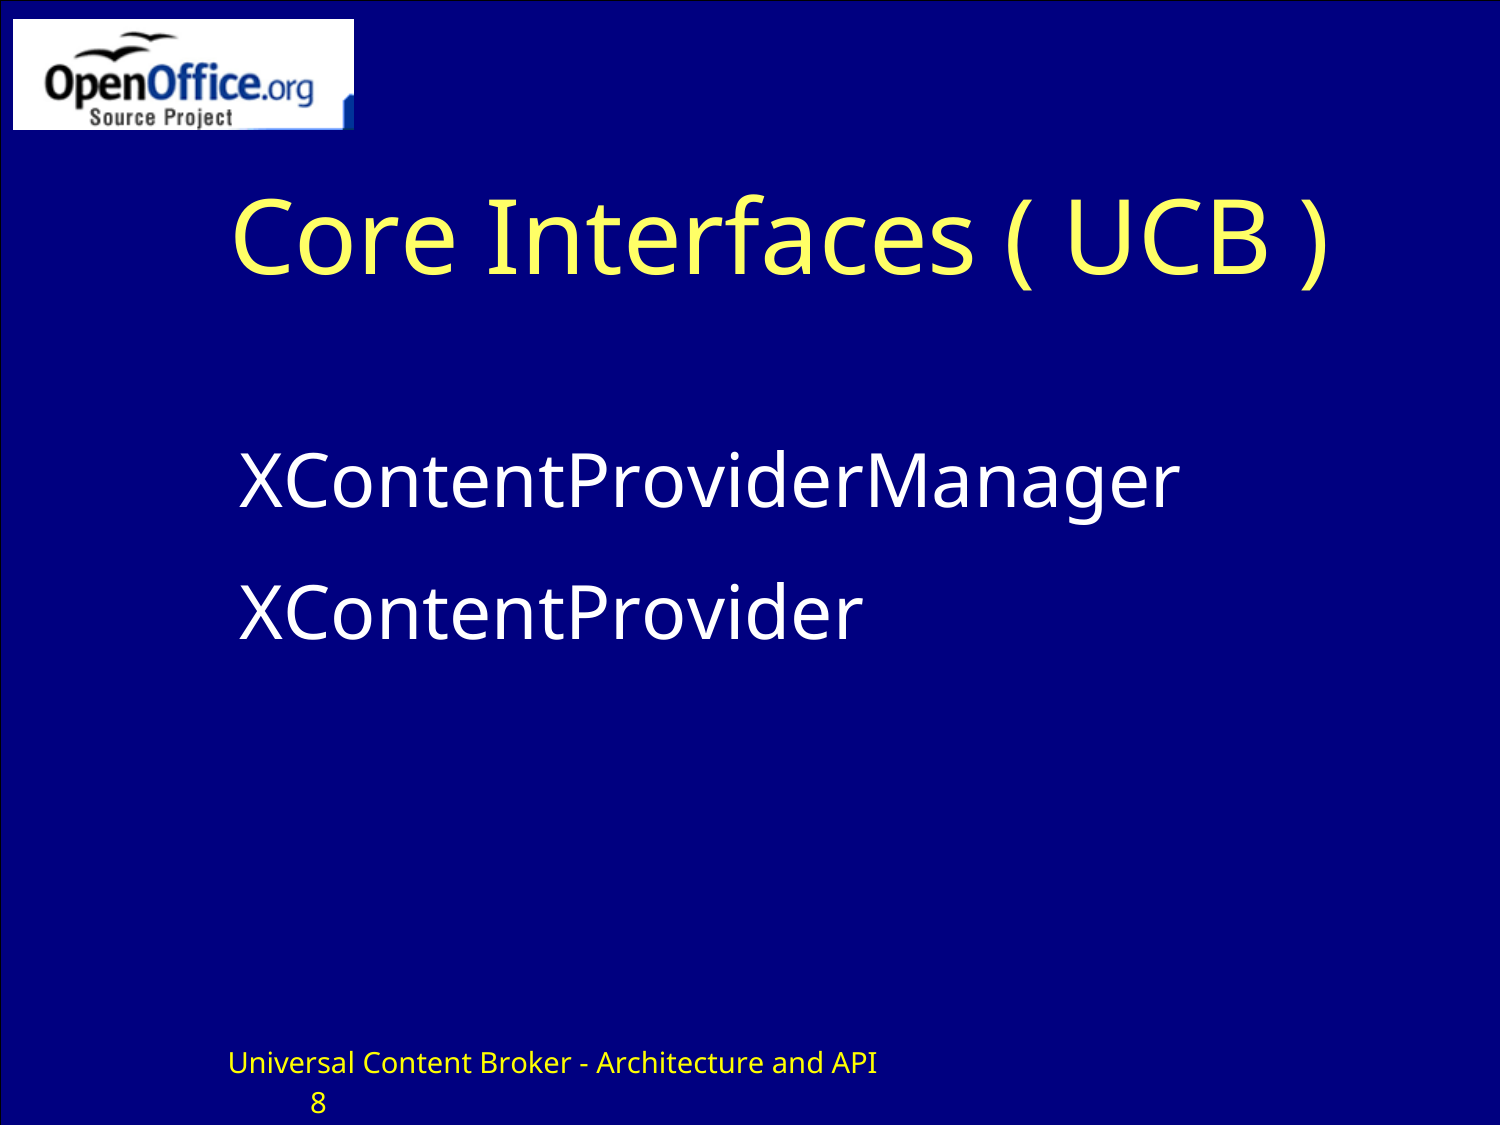

# Core Interfaces ( UCB )
XContentProviderManager
XContentProvider